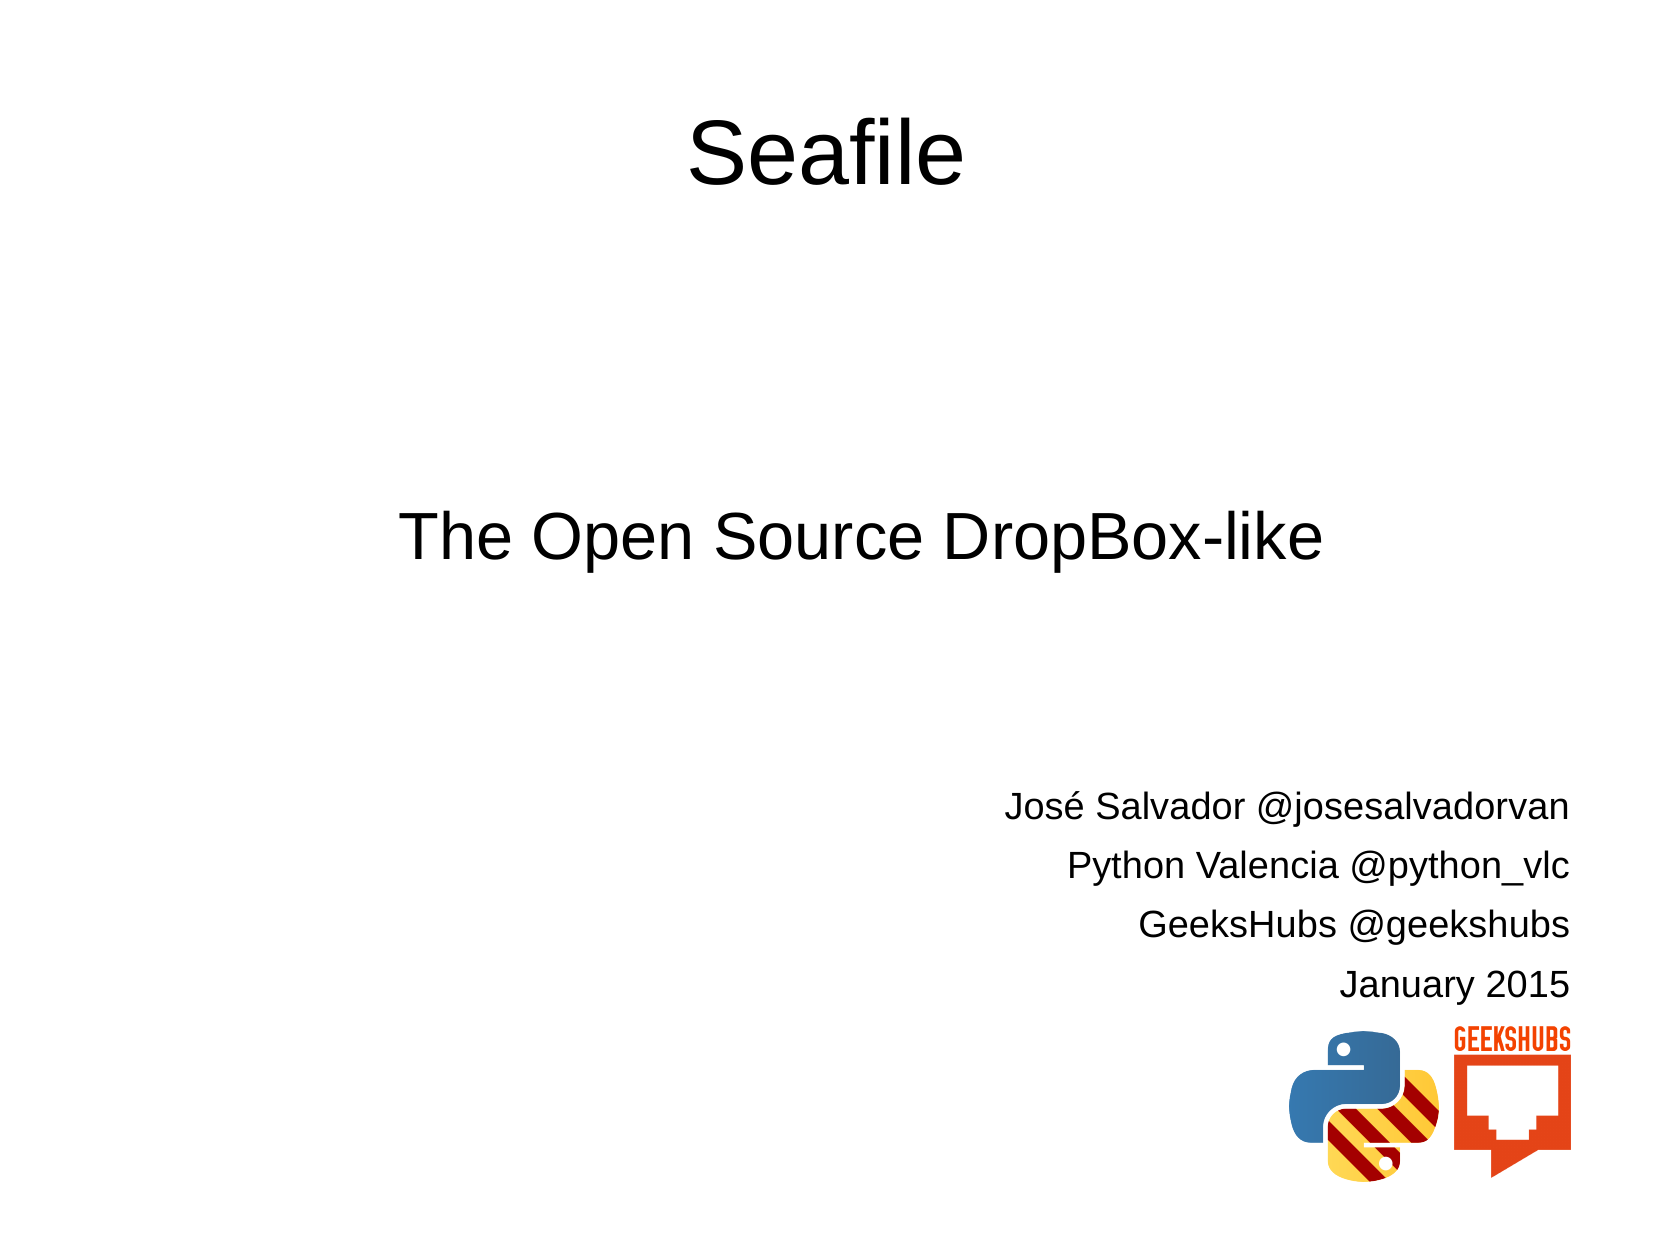

# Seafile
The Open Source DropBox-like
José Salvador @josesalvadorvan
Python Valencia @python_vlc
GeeksHubs @geekshubs
January 2015